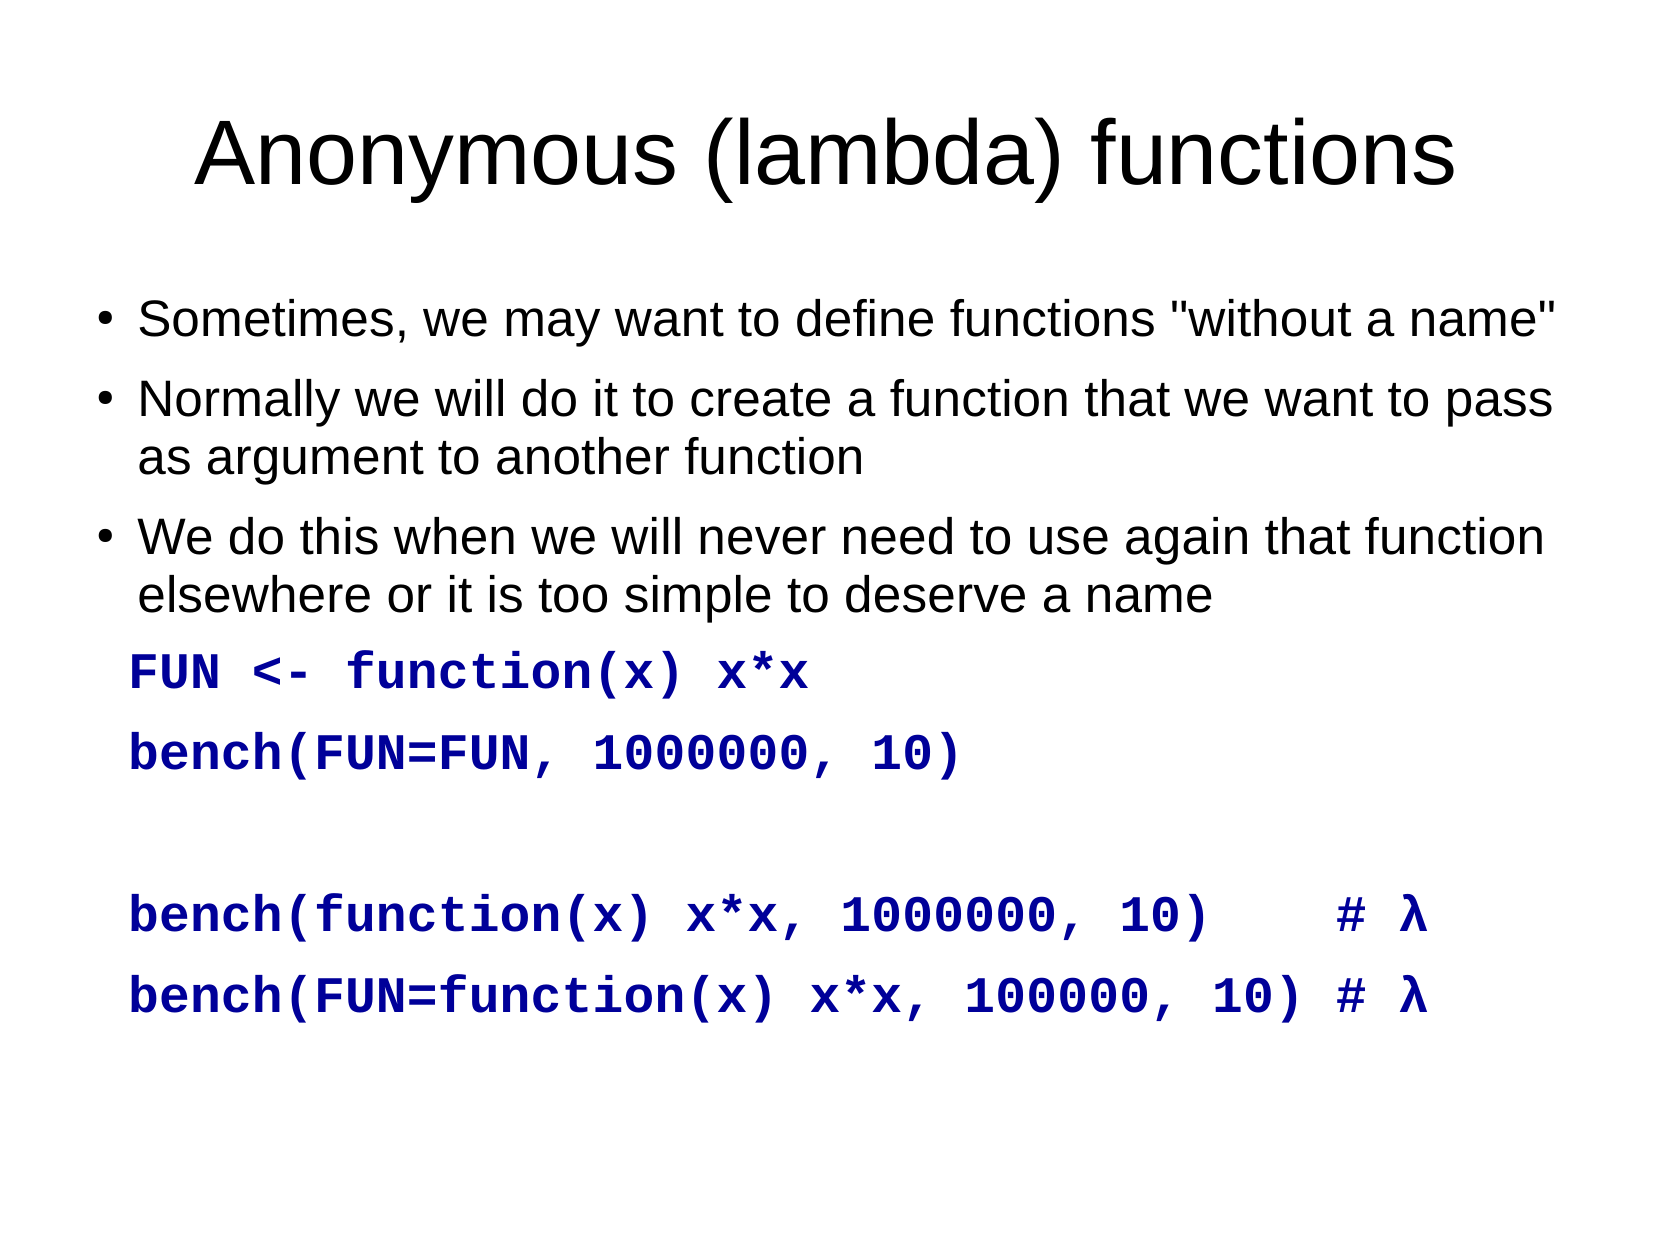

# Anonymous (lambda) functions
Sometimes, we may want to define functions "without a name"
Normally we will do it to create a function that we want to pass as argument to another function
We do this when we will never need to use again that function elsewhere or it is too simple to deserve a name
FUN <- function(x) x*x
bench(FUN=FUN, 1000000, 10)
bench(function(x) x*x, 1000000, 10) # λ
bench(FUN=function(x) x*x, 100000, 10) # λ